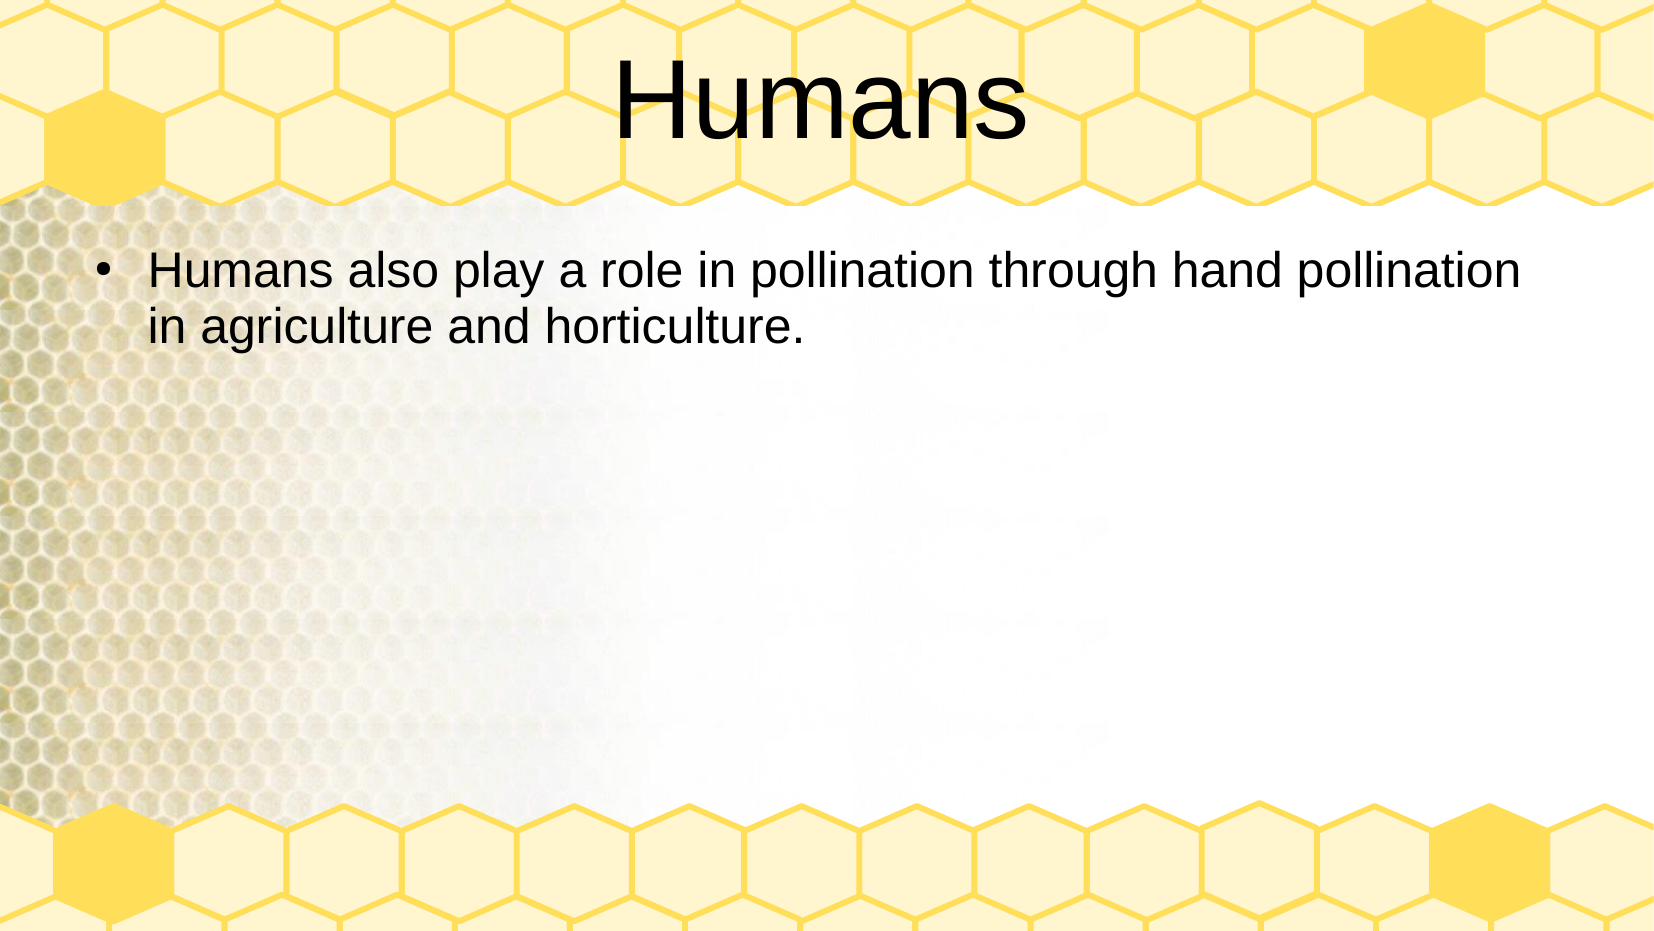

# Humans
Humans also play a role in pollination through hand pollination in agriculture and horticulture.